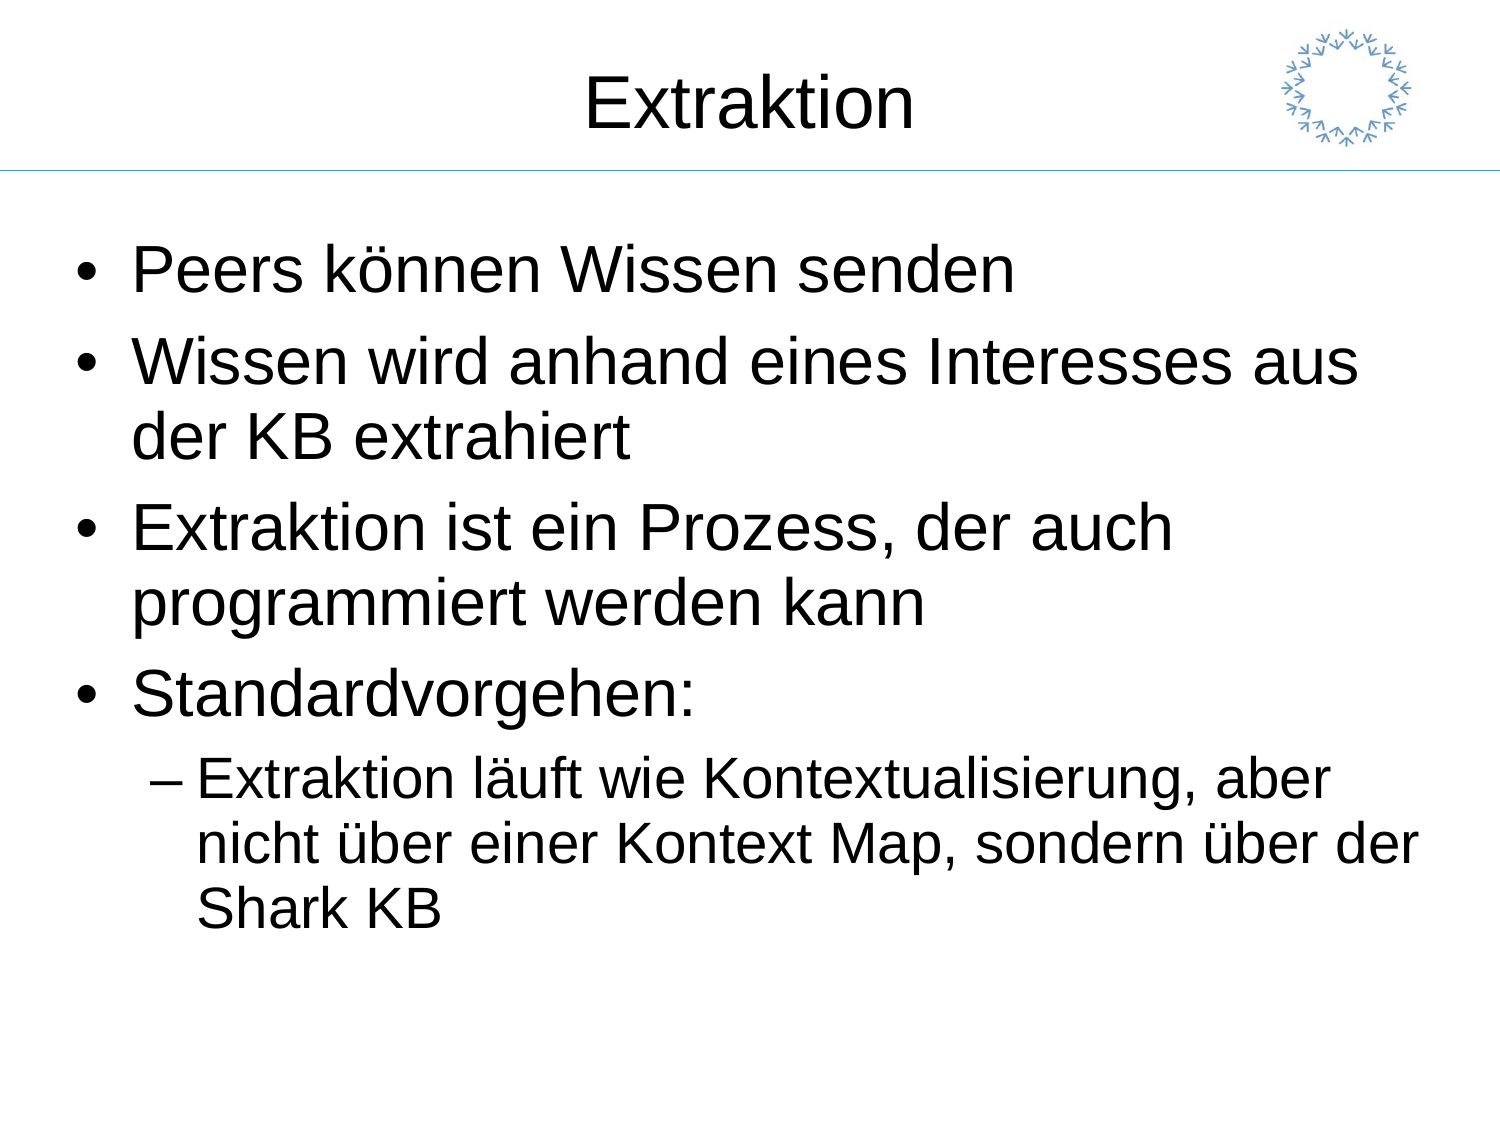

# Extraktion
Peers können Wissen senden
Wissen wird anhand eines Interesses aus der KB extrahiert
Extraktion ist ein Prozess, der auch programmiert werden kann
Standardvorgehen:
Extraktion läuft wie Kontextualisierung, aber nicht über einer Kontext Map, sondern über der Shark KB